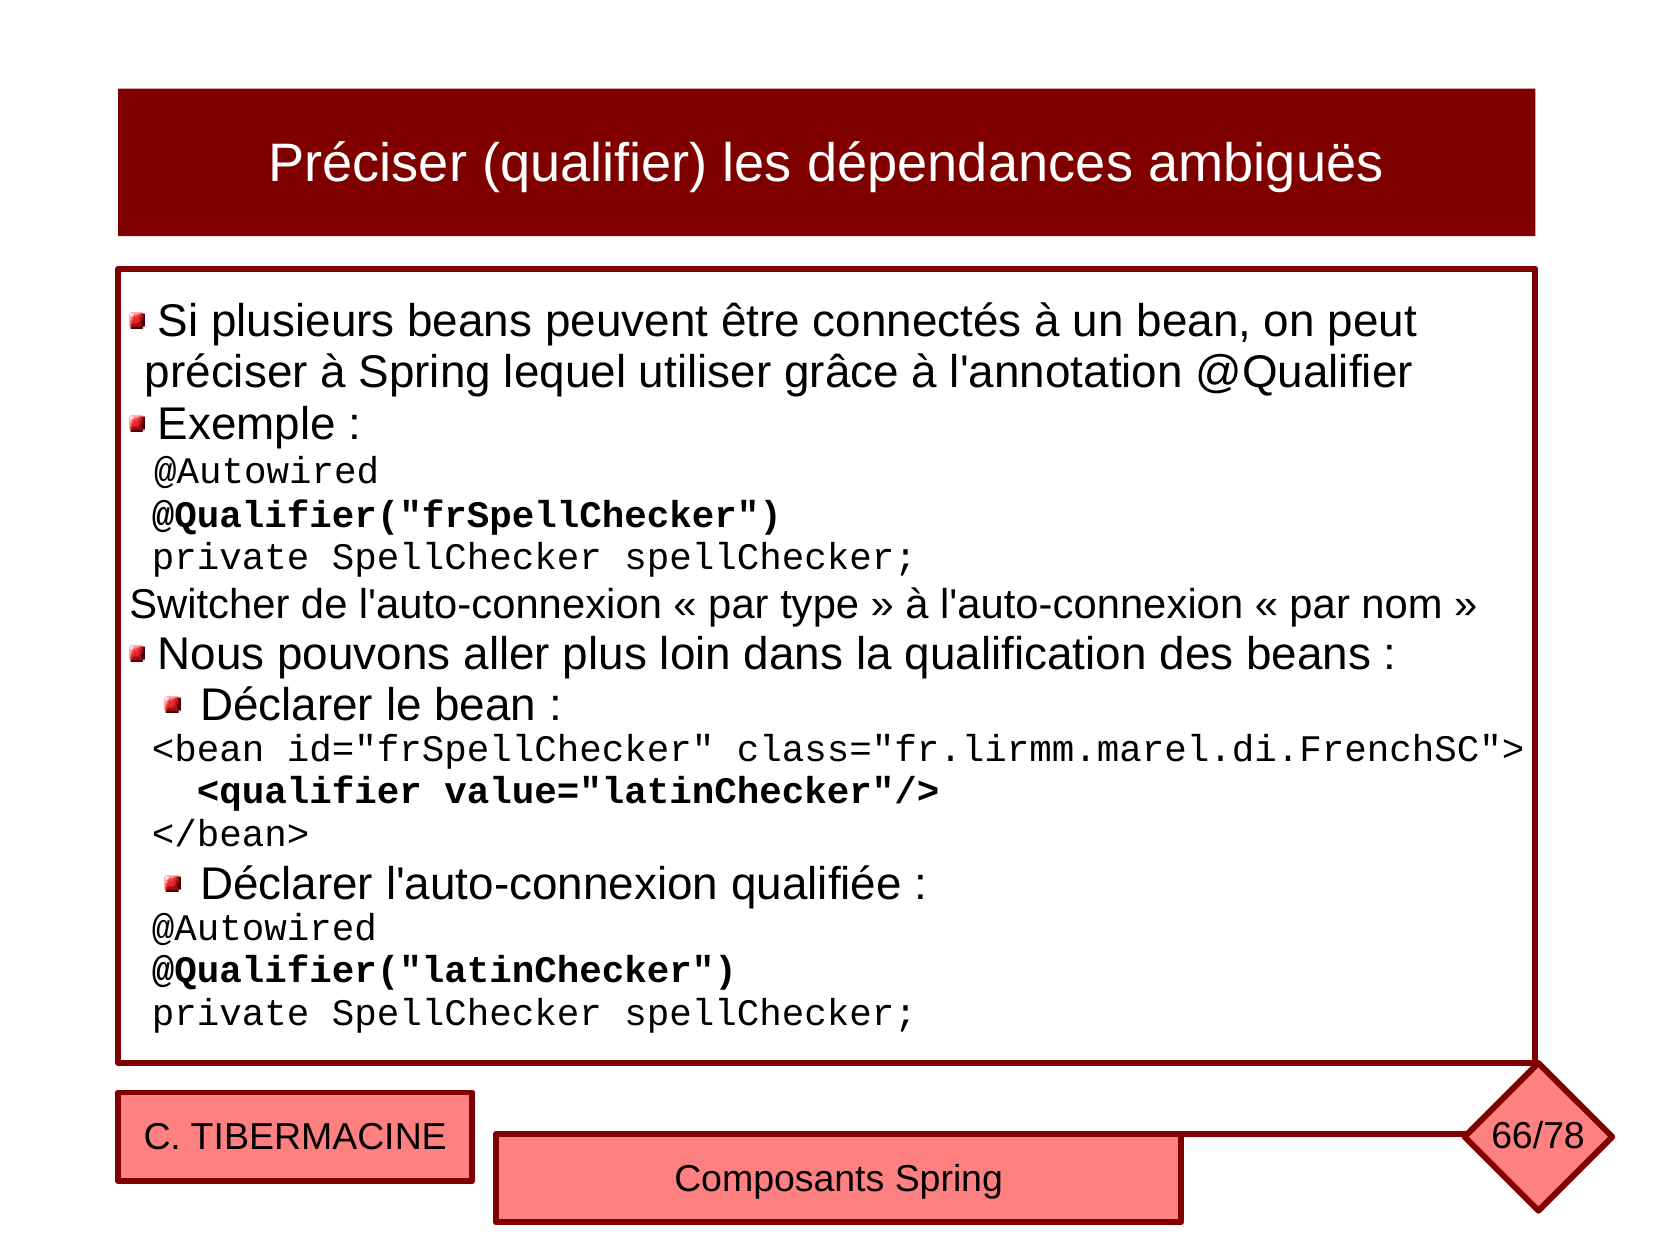

Préciser (qualifier) les dépendances ambiguës
 Si plusieurs beans peuvent être connectés à un bean, on peut
préciser à Spring lequel utiliser grâce à l'annotation @Qualifier
 Exemple :
 @Autowired
 @Qualifier("frSpellChecker")
 private SpellChecker spellChecker;
Switcher de l'auto-connexion « par type » à l'auto-connexion « par nom »
 Nous pouvons aller plus loin dans la qualification des beans :
Déclarer le bean :
 <bean id="frSpellChecker" class="fr.lirmm.marel.di.FrenchSC">
 <qualifier value="latinChecker"/>
 </bean>
Déclarer l'auto-connexion qualifiée :
 @Autowired
 @Qualifier("latinChecker")
 private SpellChecker spellChecker;
C. TIBERMACINE
Composants Spring